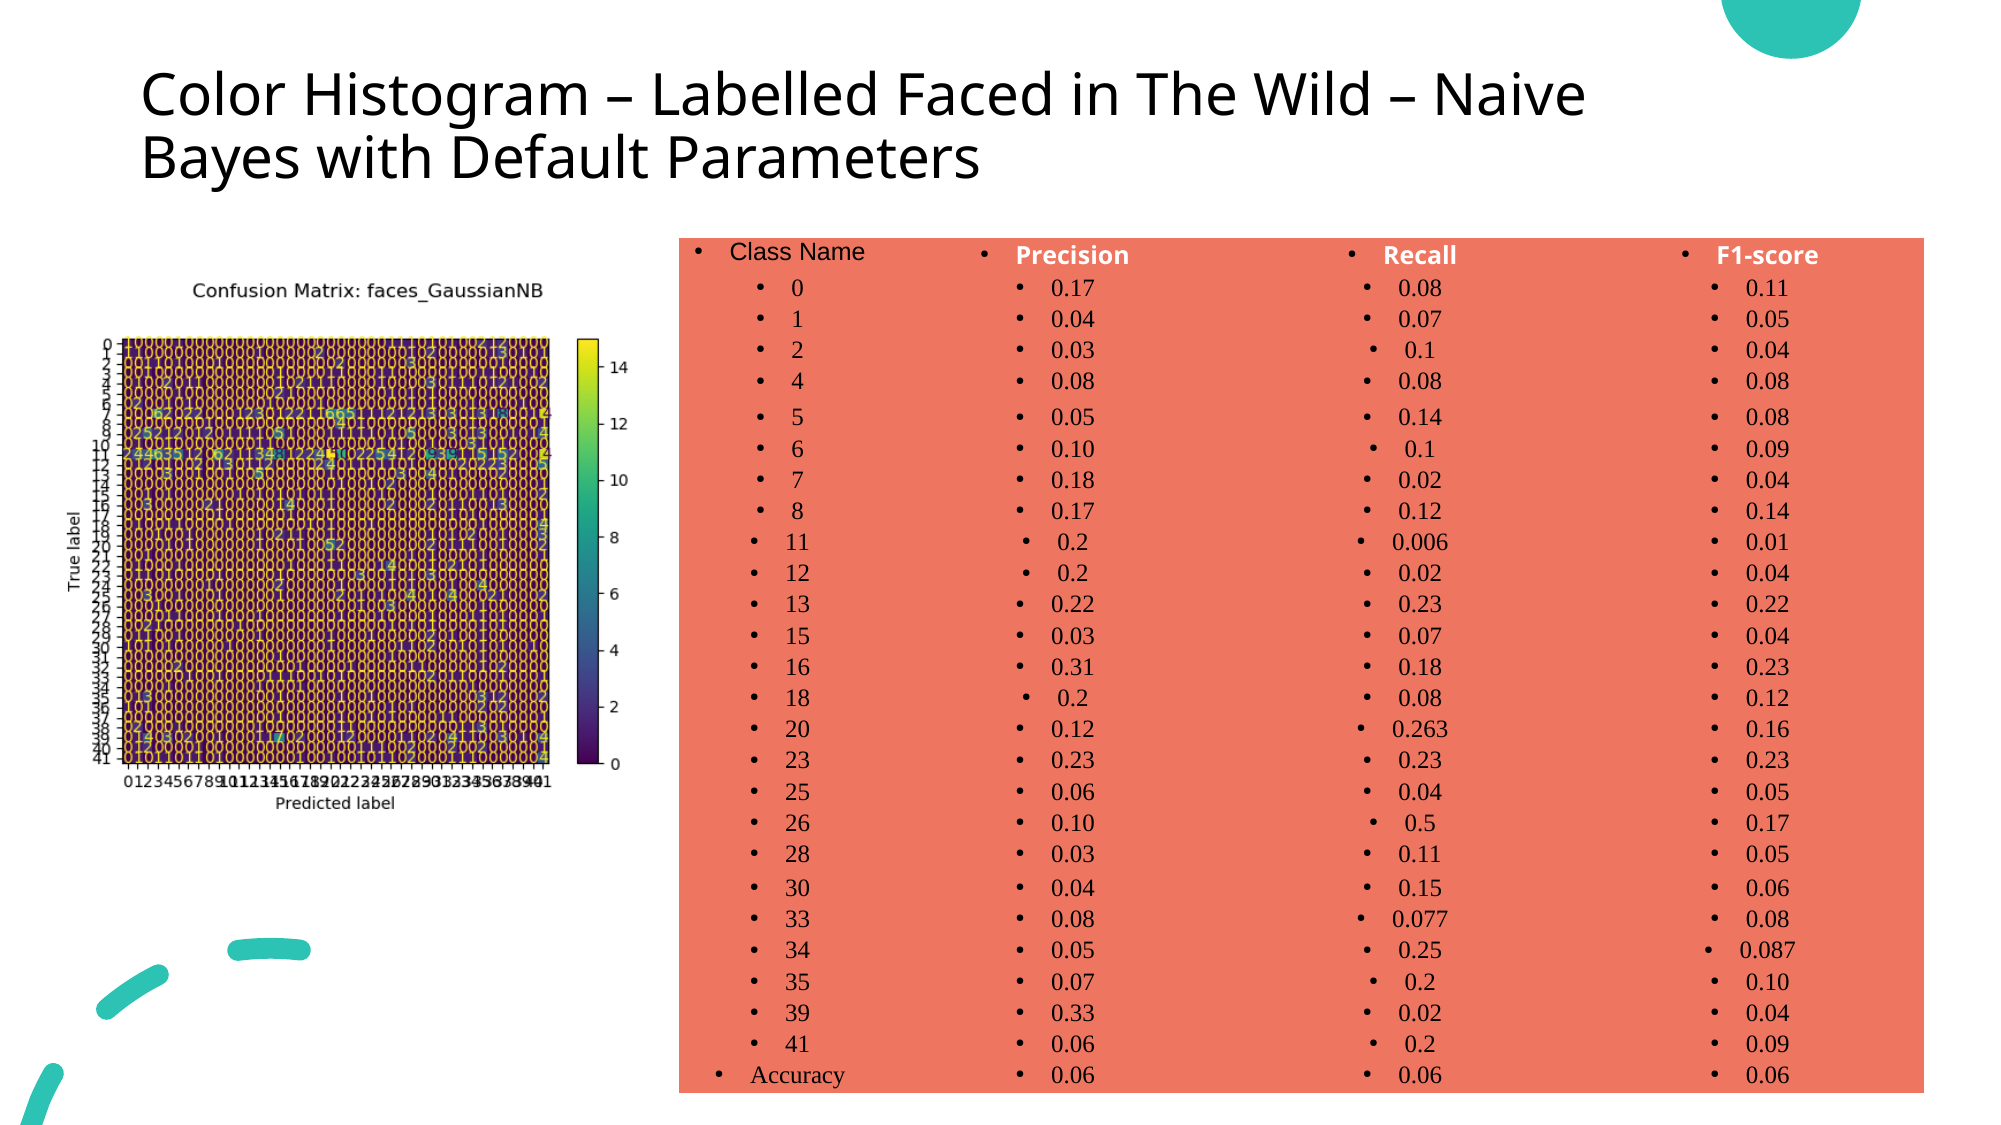

# Color Histogram – Labelled Faced in The Wild – Naive Bayes with Default Parameters
| Class Name | Precision | Recall | F1-score |
| --- | --- | --- | --- |
| 0 | 0.17 | 0.08 | 0.11 |
| 1 | 0.04 | 0.07 | 0.05 |
| 2 | 0.03 | 0.1 | 0.04 |
| 4 | 0.08 | 0.08 | 0.08 |
| 5 | 0.05 | 0.14 | 0.08 |
| 6 | 0.10 | 0.1 | 0.09 |
| 7 | 0.18 | 0.02 | 0.04 |
| 8 | 0.17 | 0.12 | 0.14 |
| 11 | 0.2 | 0.006 | 0.01 |
| 12 | 0.2 | 0.02 | 0.04 |
| 13 | 0.22 | 0.23 | 0.22 |
| 15 | 0.03 | 0.07 | 0.04 |
| 16 | 0.31 | 0.18 | 0.23 |
| 18 | 0.2 | 0.08 | 0.12 |
| 20 | 0.12 | 0.263 | 0.16 |
| 23 | 0.23 | 0.23 | 0.23 |
| 25 | 0.06 | 0.04 | 0.05 |
| 26 | 0.10 | 0.5 | 0.17 |
| 28 | 0.03 | 0.11 | 0.05 |
| 30 | 0.04 | 0.15 | 0.06 |
| 33 | 0.08 | 0.077 | 0.08 |
| 34 | 0.05 | 0.25 | 0.087 |
| 35 | 0.07 | 0.2 | 0.10 |
| 39 | 0.33 | 0.02 | 0.04 |
| 41 | 0.06 | 0.2 | 0.09 |
| Accuracy | 0.06 | 0.06 | 0.06 |